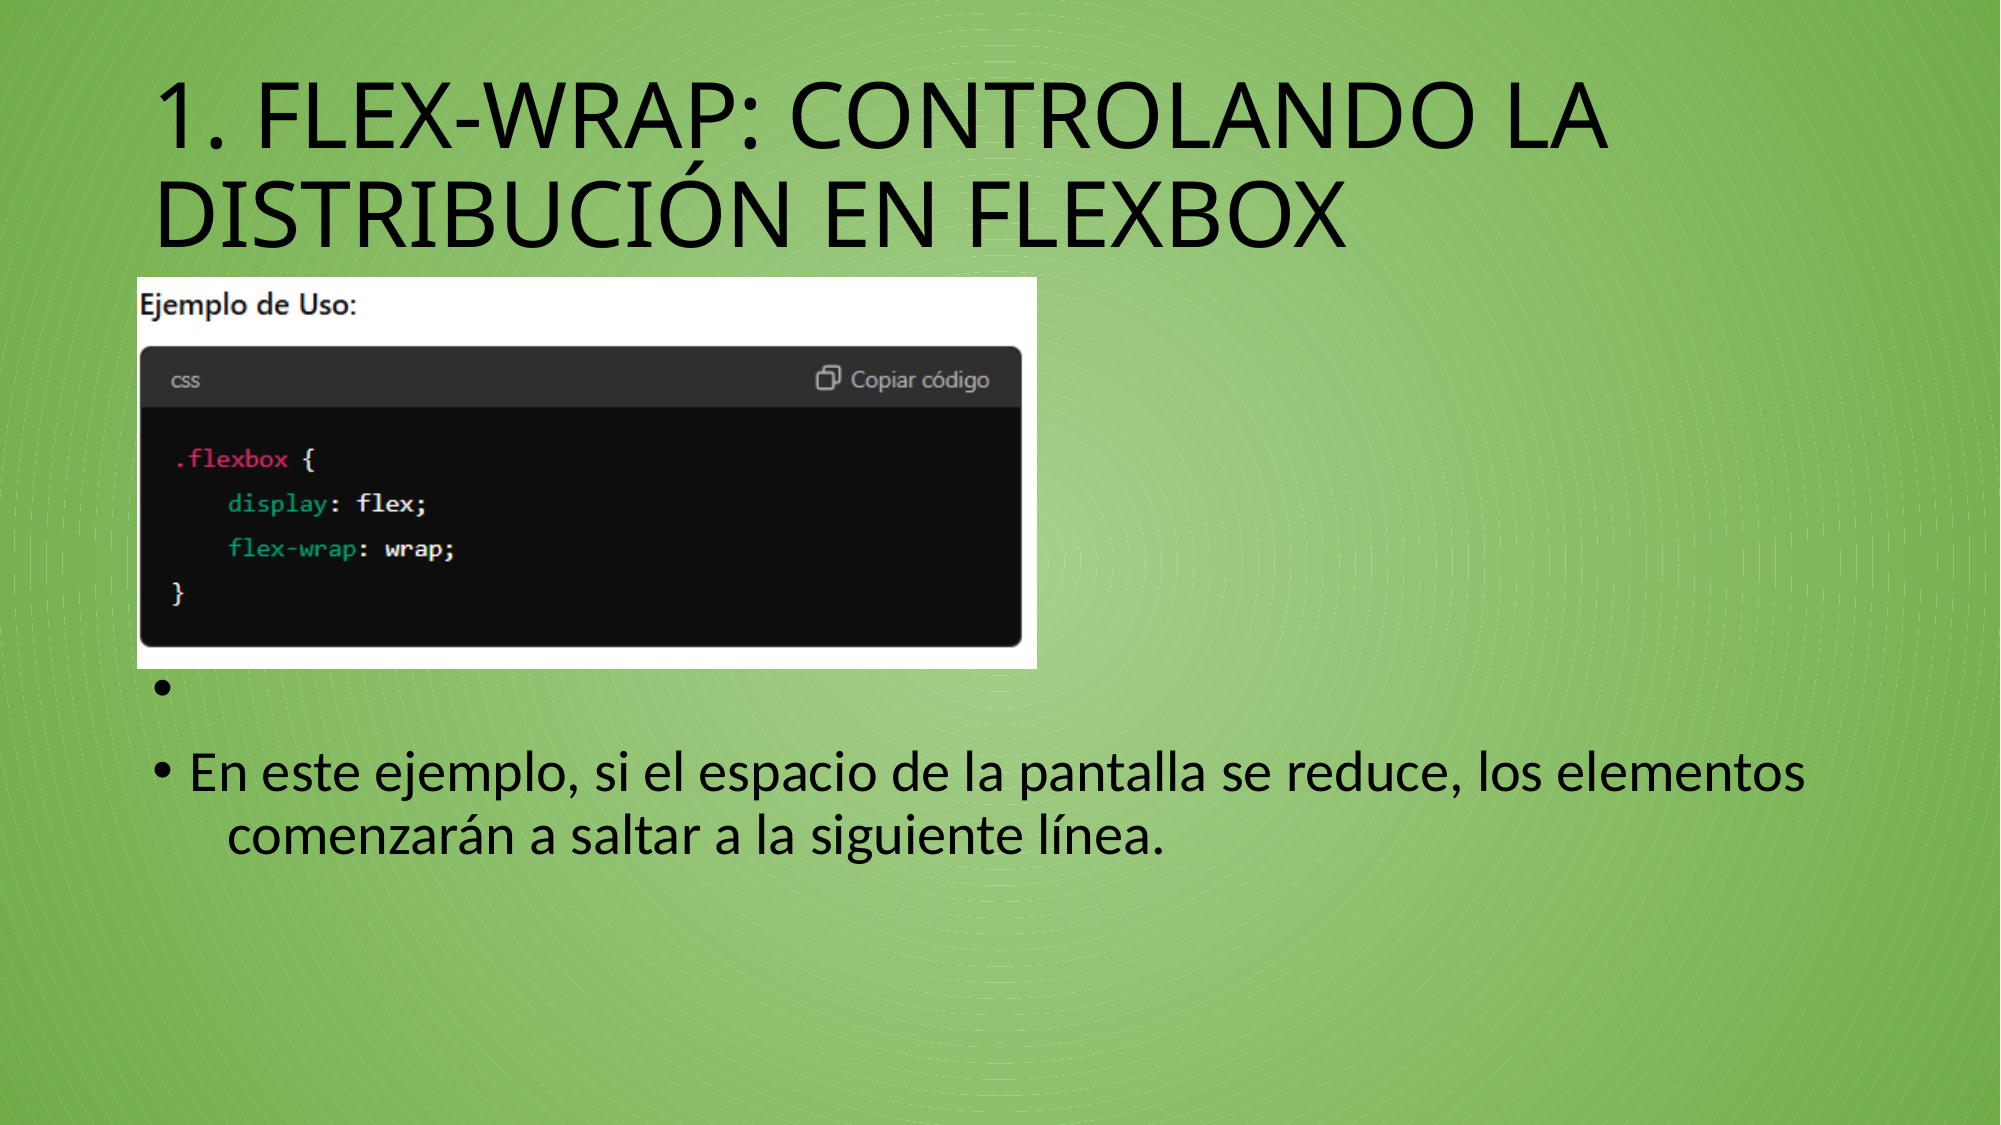

# 1. FLEX-WRAP: CONTROLANDO LA DISTRIBUCIÓN EN FLEXBOX
En este ejemplo, si el espacio de la pantalla se reduce, los elementos comenzarán a saltar a la siguiente línea.